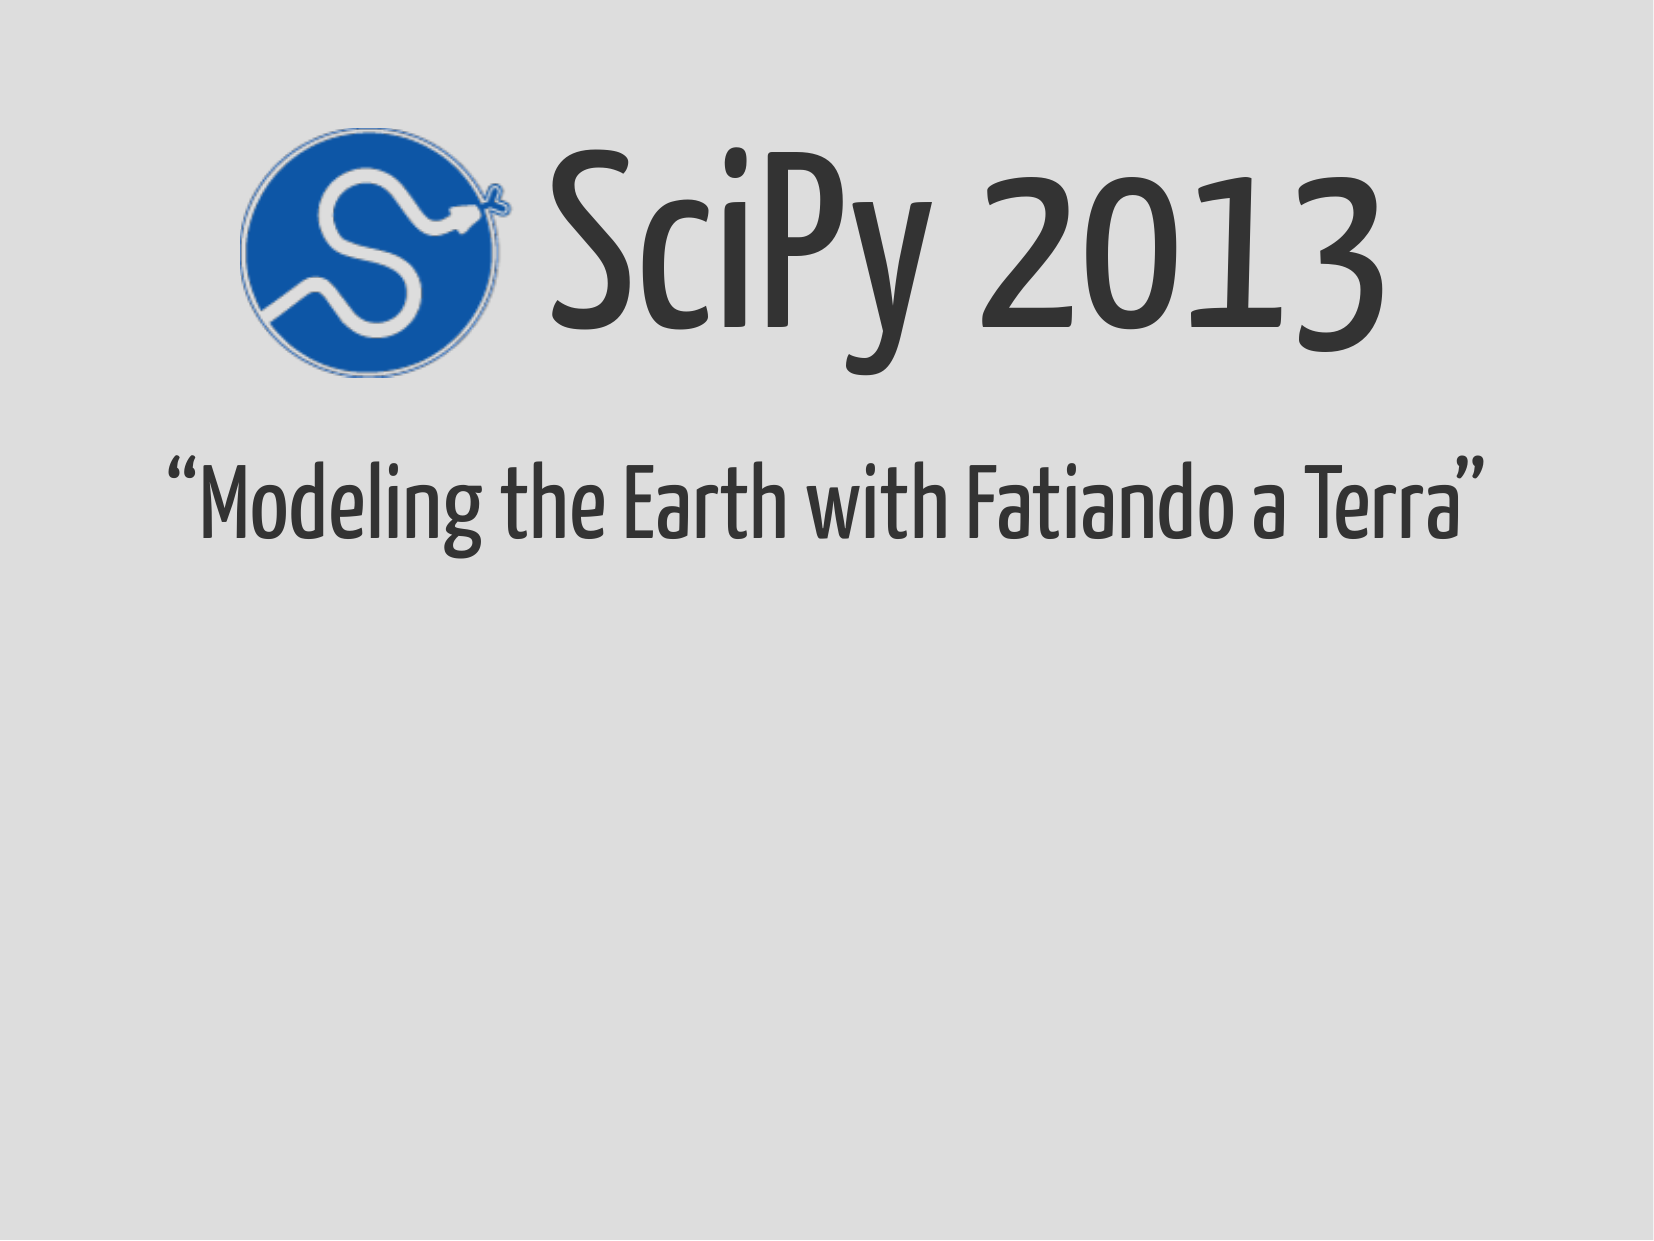

SciPy 2013
“Modeling the Earth with Fatiando a Terra”